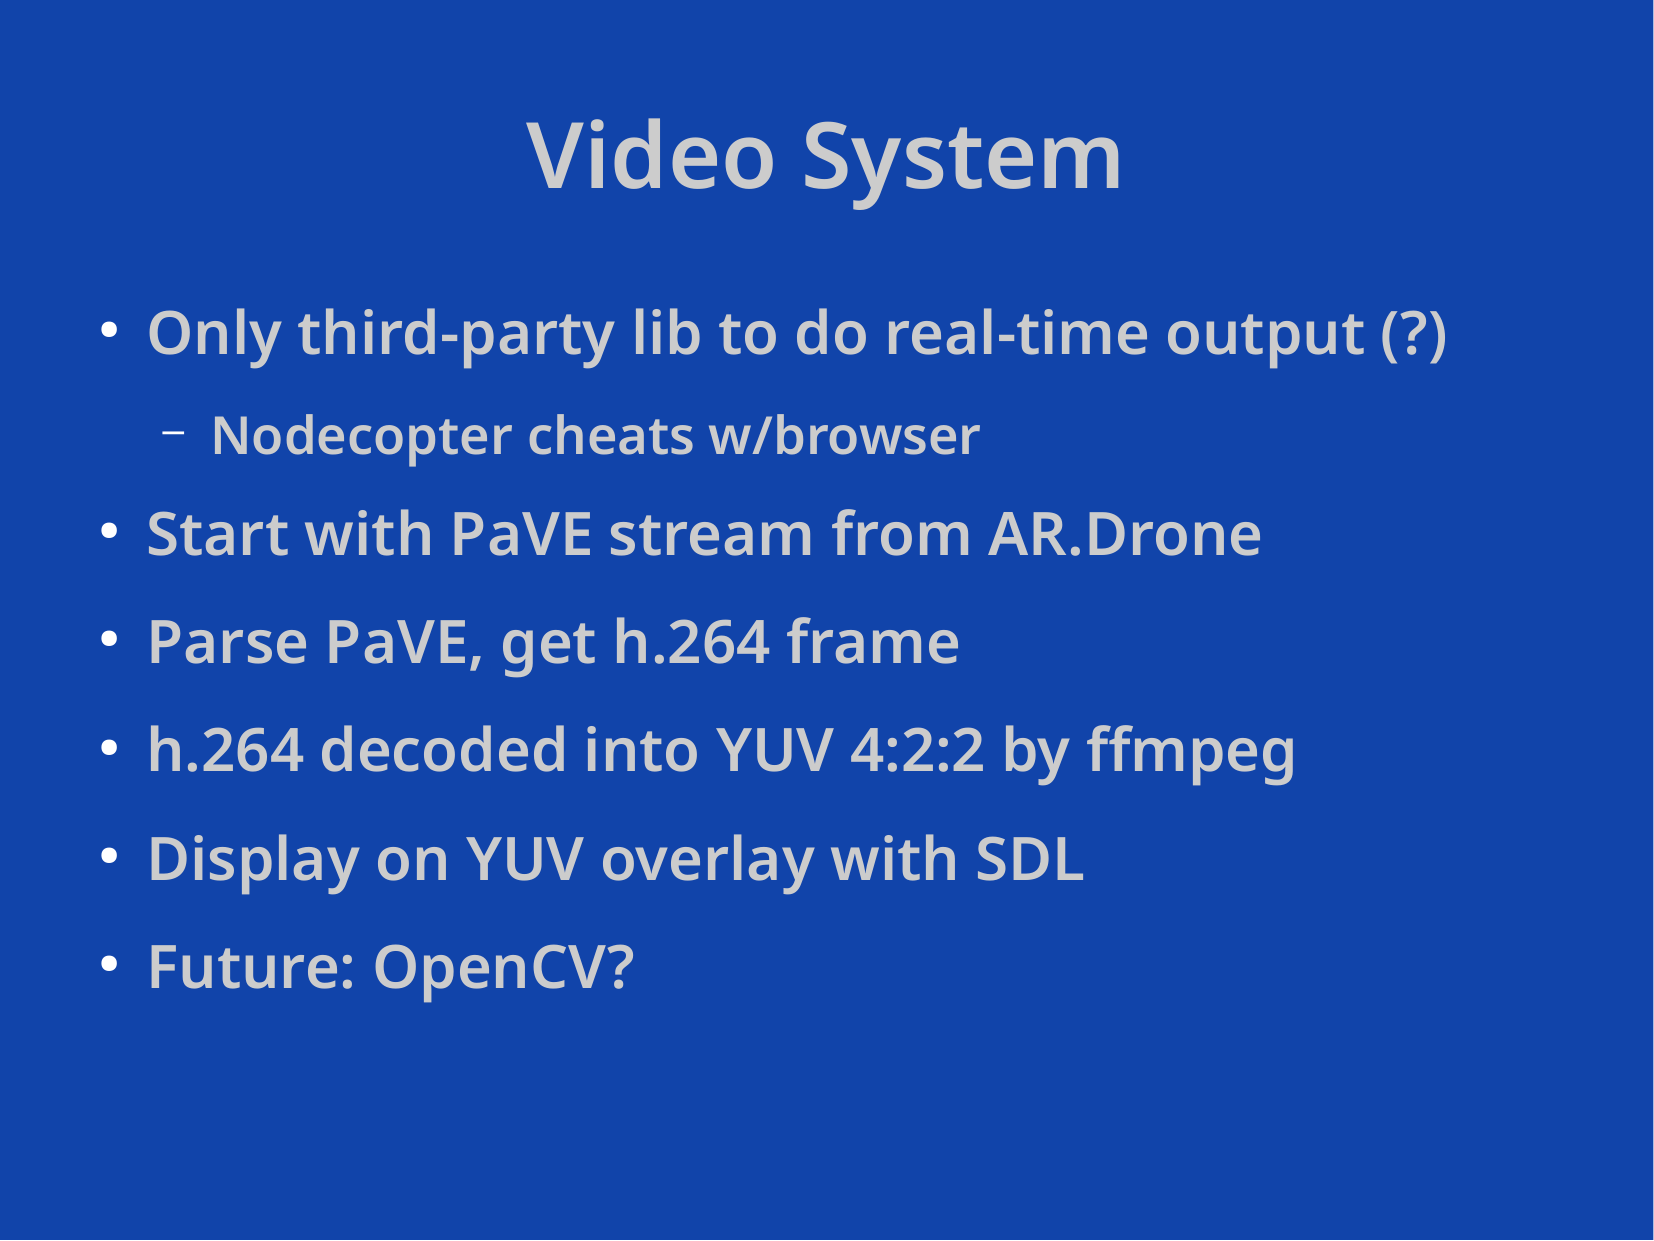

# Video System
Only third-party lib to do real-time output (?)
Nodecopter cheats w/browser
Start with PaVE stream from AR.Drone
Parse PaVE, get h.264 frame
h.264 decoded into YUV 4:2:2 by ffmpeg
Display on YUV overlay with SDL
Future: OpenCV?